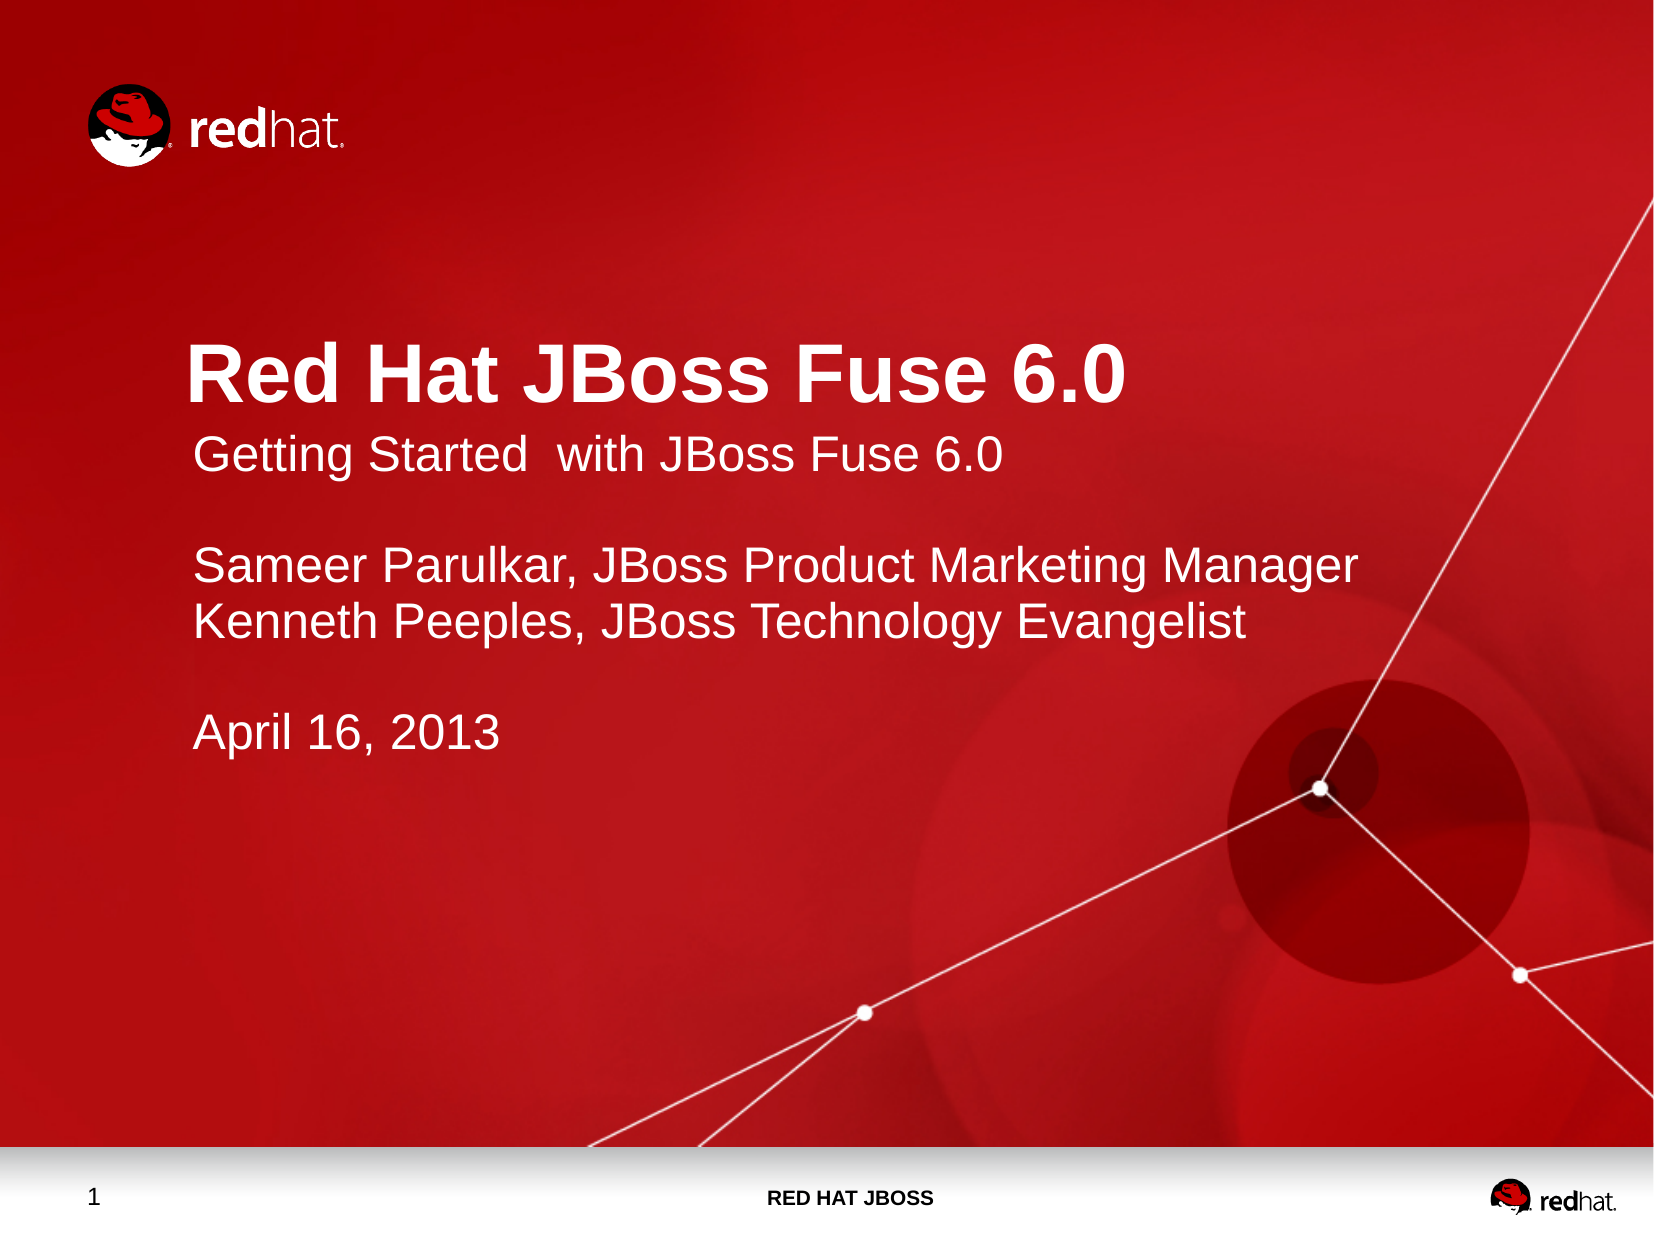

Red Hat JBoss Fuse 6.0
Getting Started with JBoss Fuse 6.0
Sameer Parulkar, JBoss Product Marketing Manager
Kenneth Peeples, JBoss Technology Evangelist
April 16, 2013